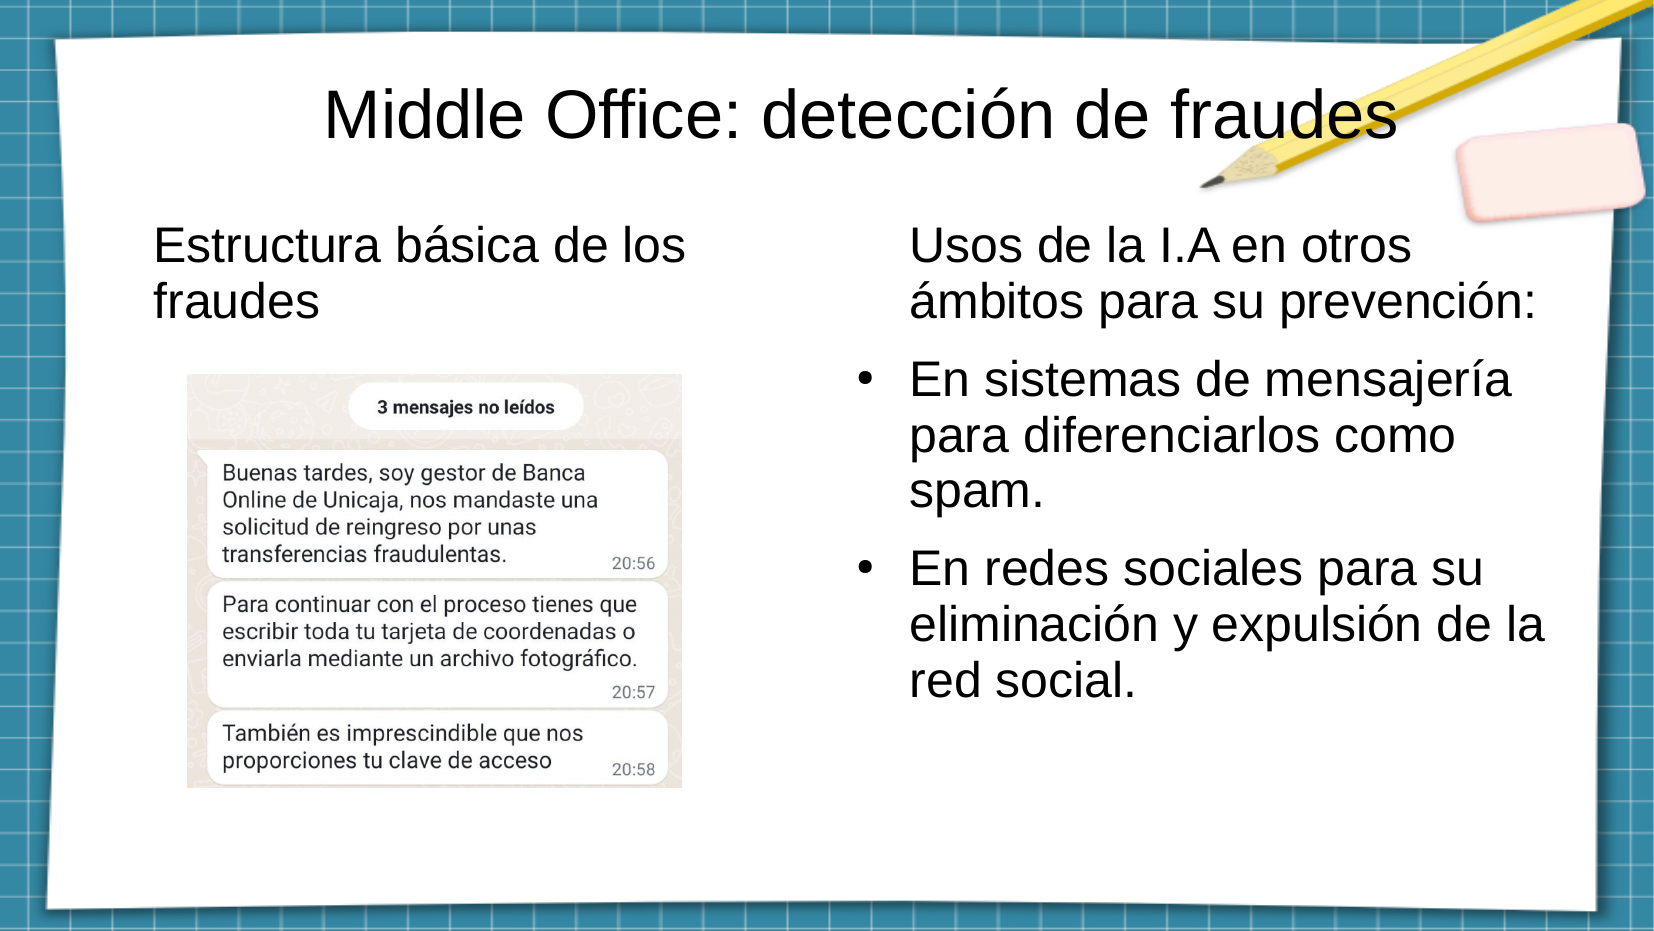

# Middle Office: detección de fraudes
Estructura básica de los fraudes
Usos de la I.A en otros ámbitos para su prevención:
En sistemas de mensajería para diferenciarlos como spam.
En redes sociales para su eliminación y expulsión de la red social.